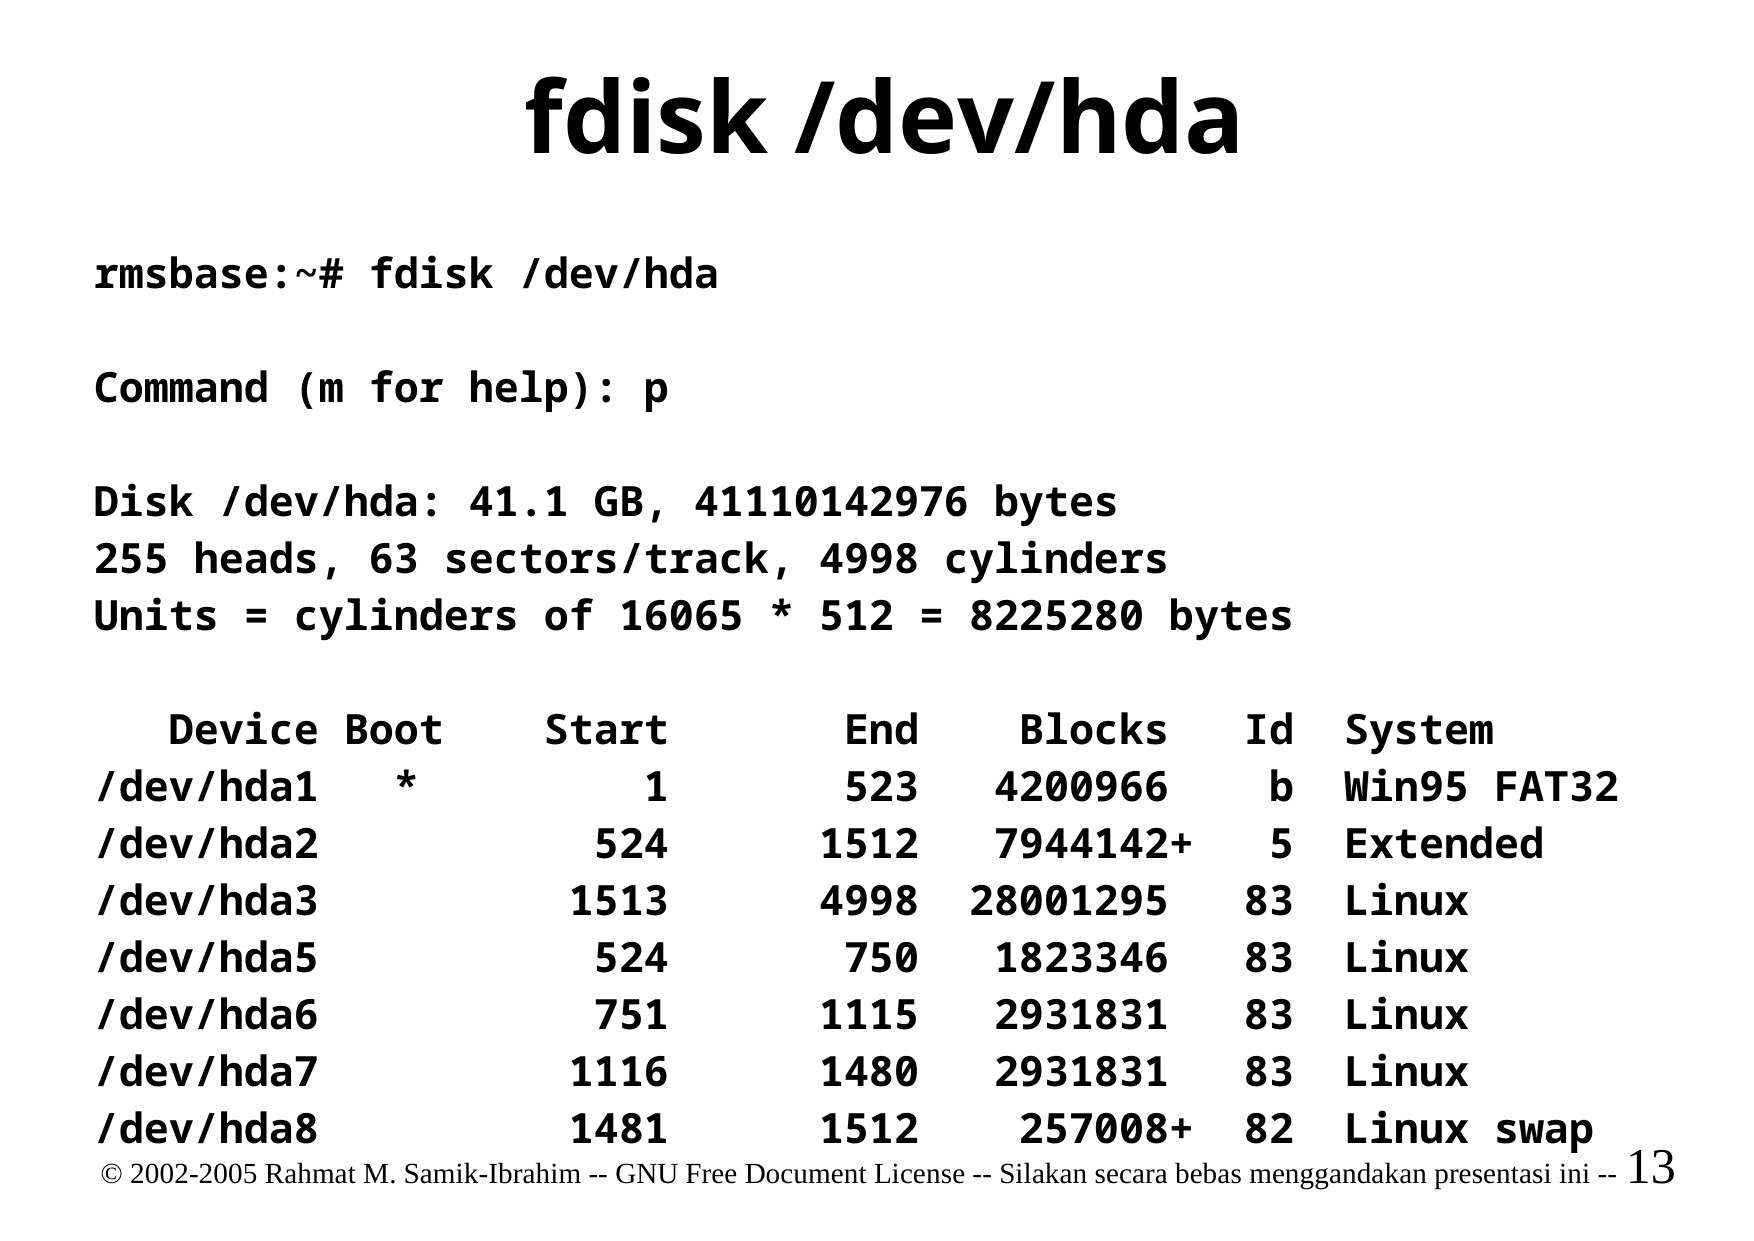

# fdisk /dev/hda
rmsbase:~# fdisk /dev/hda
Command (m for help): p
Disk /dev/hda: 41.1 GB, 41110142976 bytes
255 heads, 63 sectors/track, 4998 cylinders
Units = cylinders of 16065 * 512 = 8225280 bytes
 Device Boot Start End Blocks Id System
/dev/hda1 * 1 523 4200966 b Win95 FAT32
/dev/hda2 524 1512 7944142+ 5 Extended
/dev/hda3 1513 4998 28001295 83 Linux
/dev/hda5 524 750 1823346 83 Linux
/dev/hda6 751 1115 2931831 83 Linux
/dev/hda7 1116 1480 2931831 83 Linux
/dev/hda8 1481 1512 257008+ 82 Linux swap